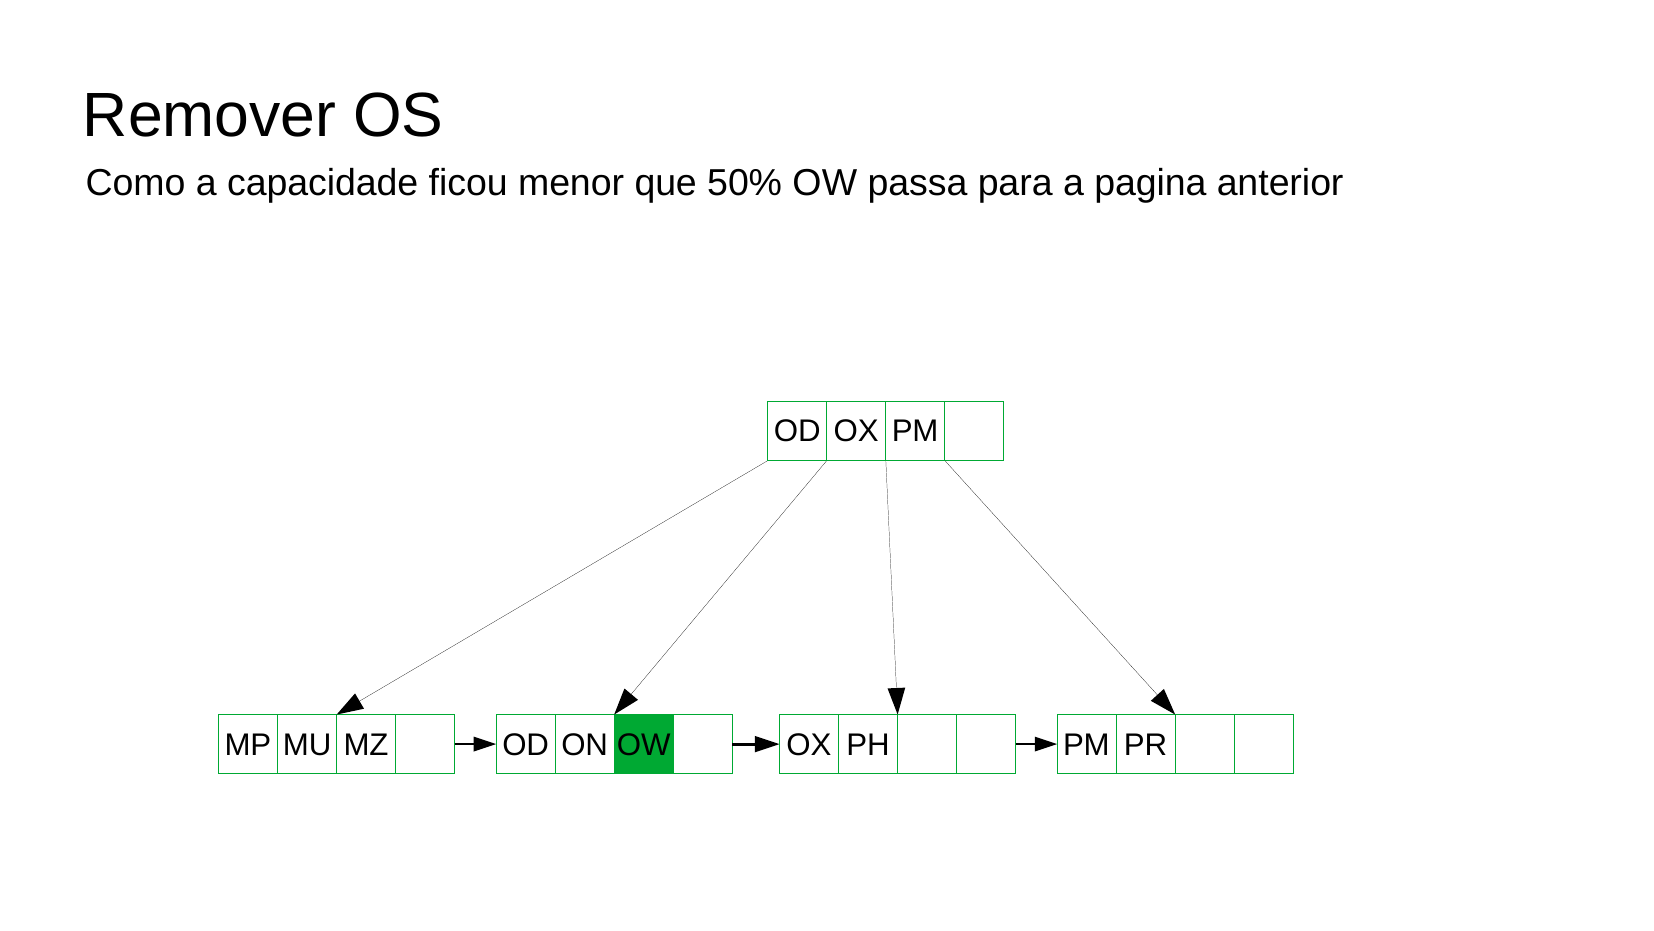

# Remover OS
Como a capacidade ficou menor que 50% OW passa para a pagina anterior
OD
OX
PM
MP
MU
MZ
OD
ON
OW
OX
PH
PM
PR